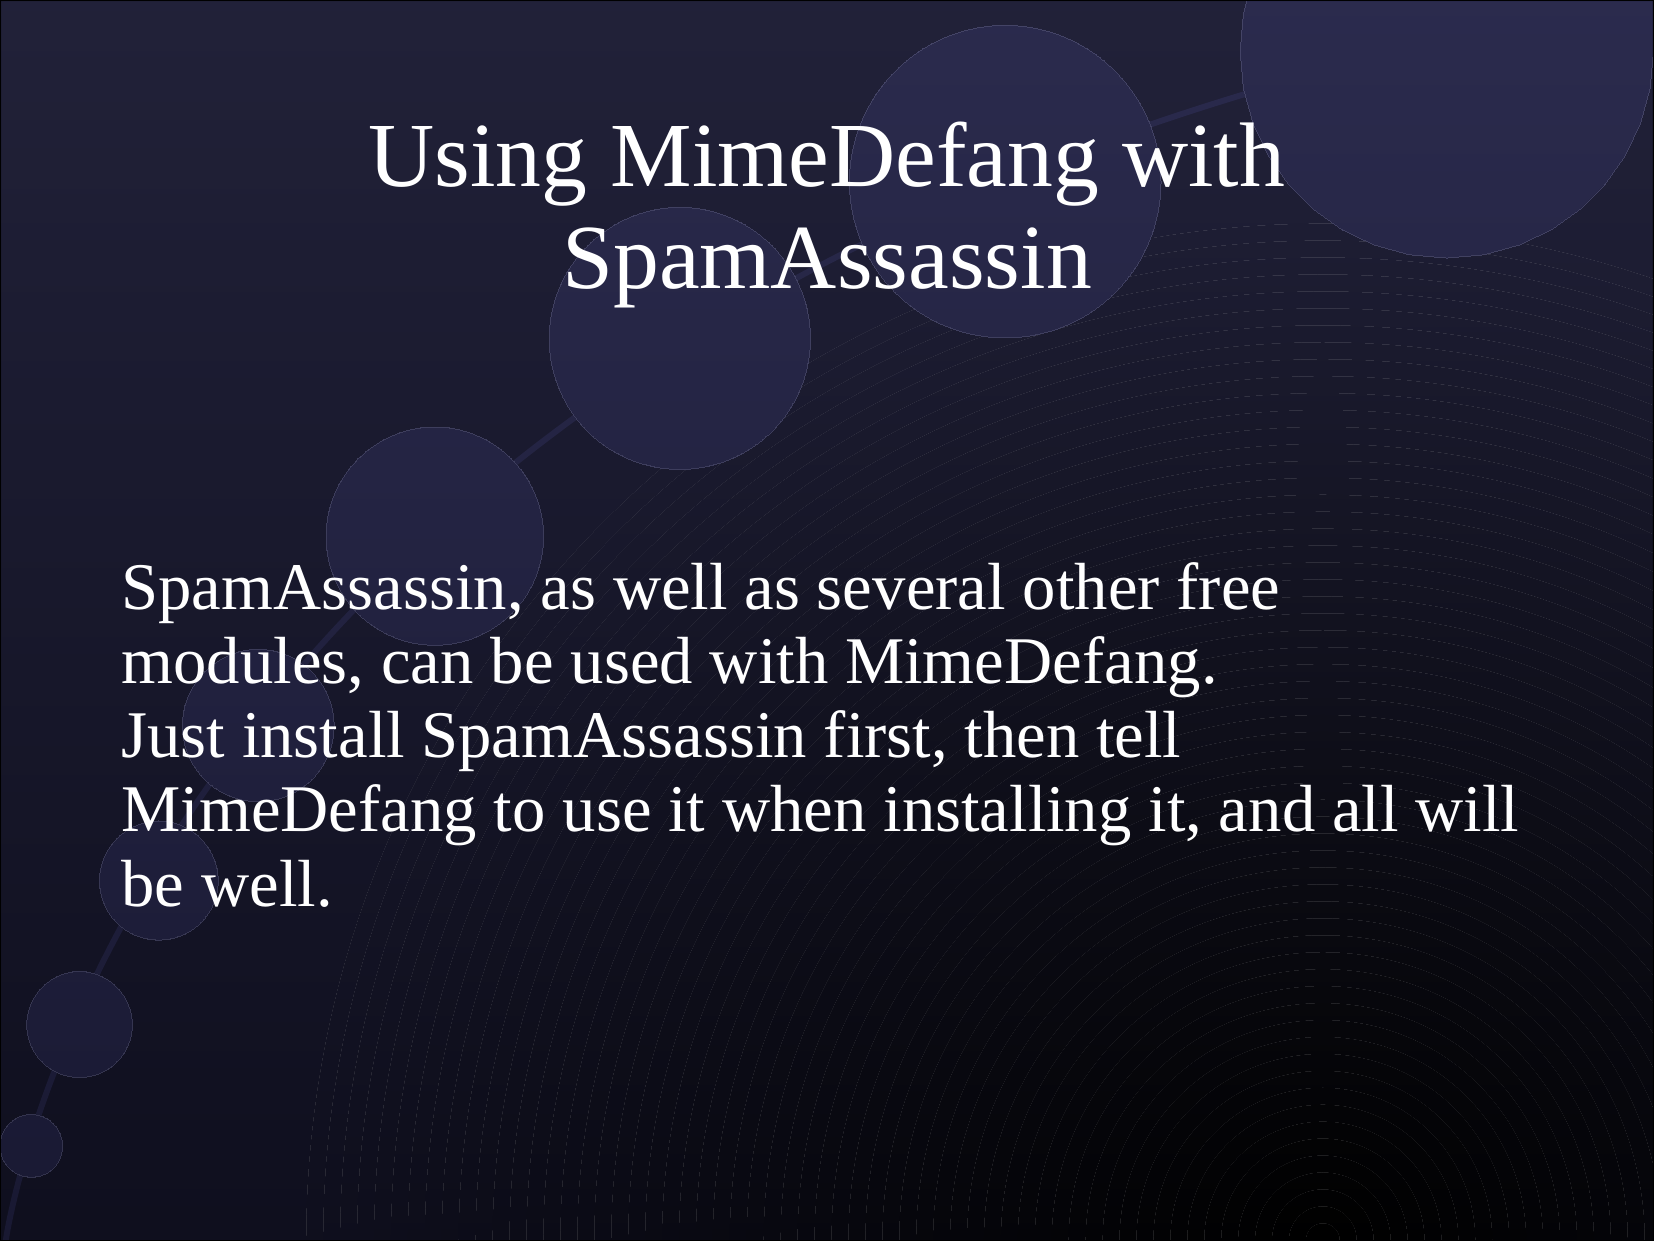

# Using MimeDefang with SpamAssassin
SpamAssassin, as well as several other free modules, can be used with MimeDefang.
Just install SpamAssassin first, then tell MimeDefang to use it when installing it, and all will be well.